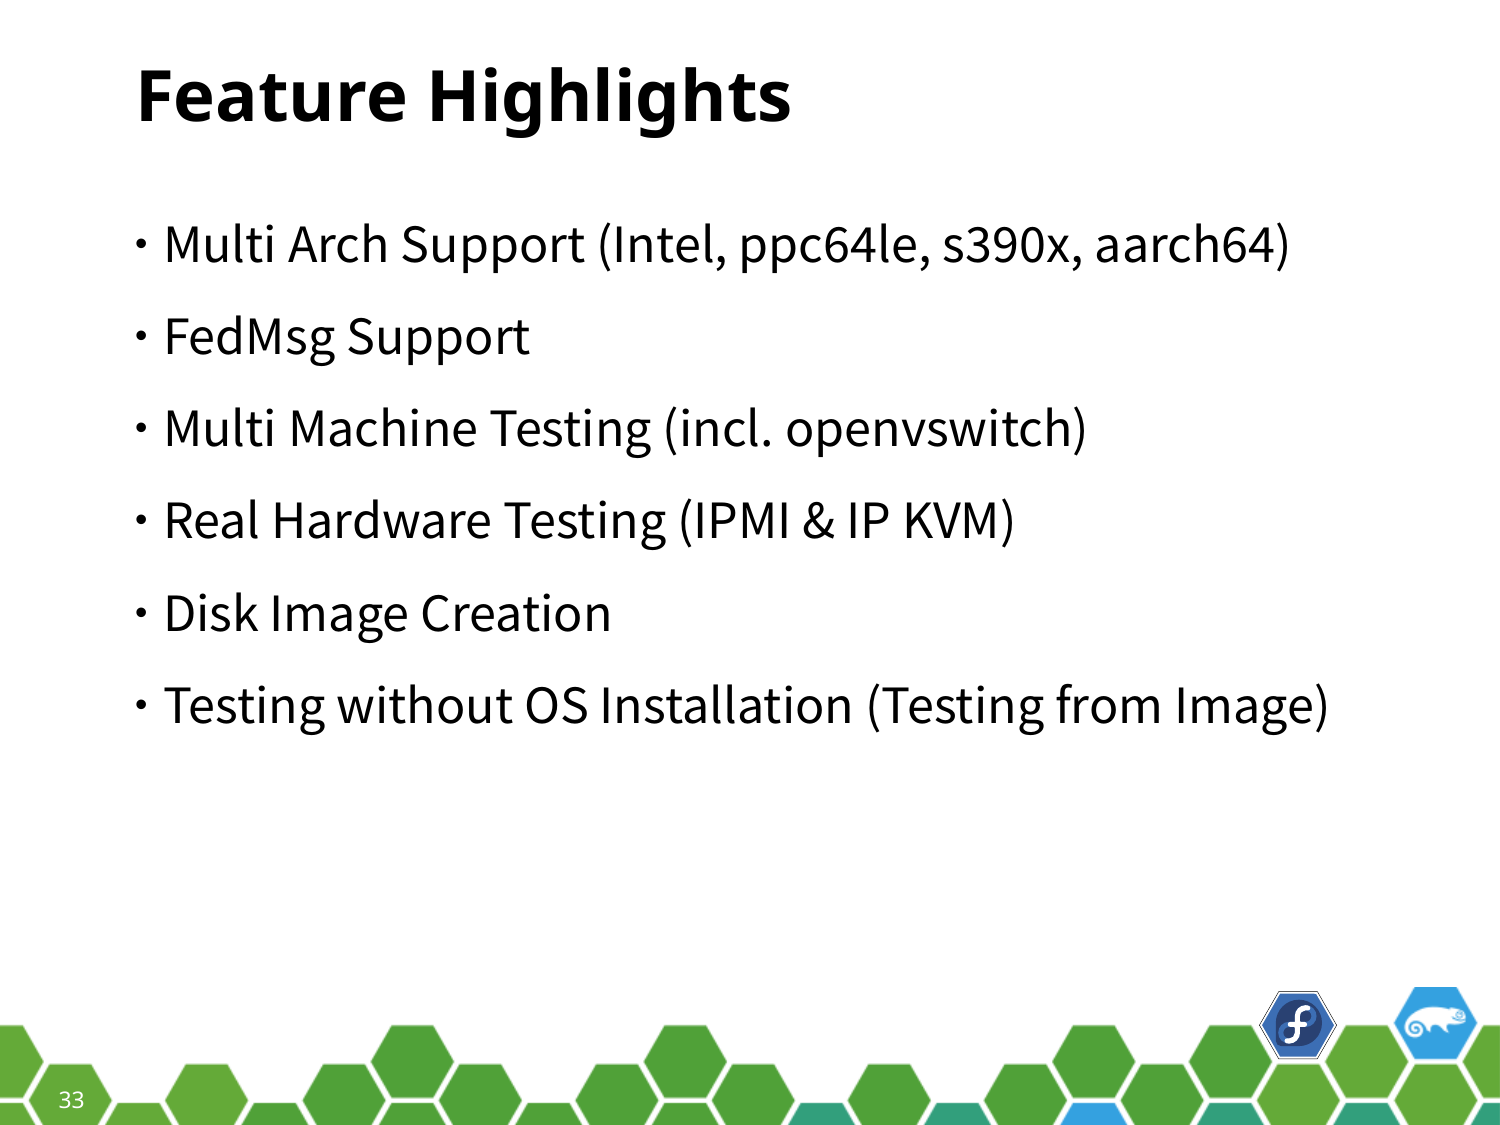

# Feature Highlights
Multi Arch Support (Intel, ppc64le, s390x, aarch64)
FedMsg Support
Multi Machine Testing (incl. openvswitch)
Real Hardware Testing (IPMI & IP KVM)
Disk Image Creation
Testing without OS Installation (Testing from Image)